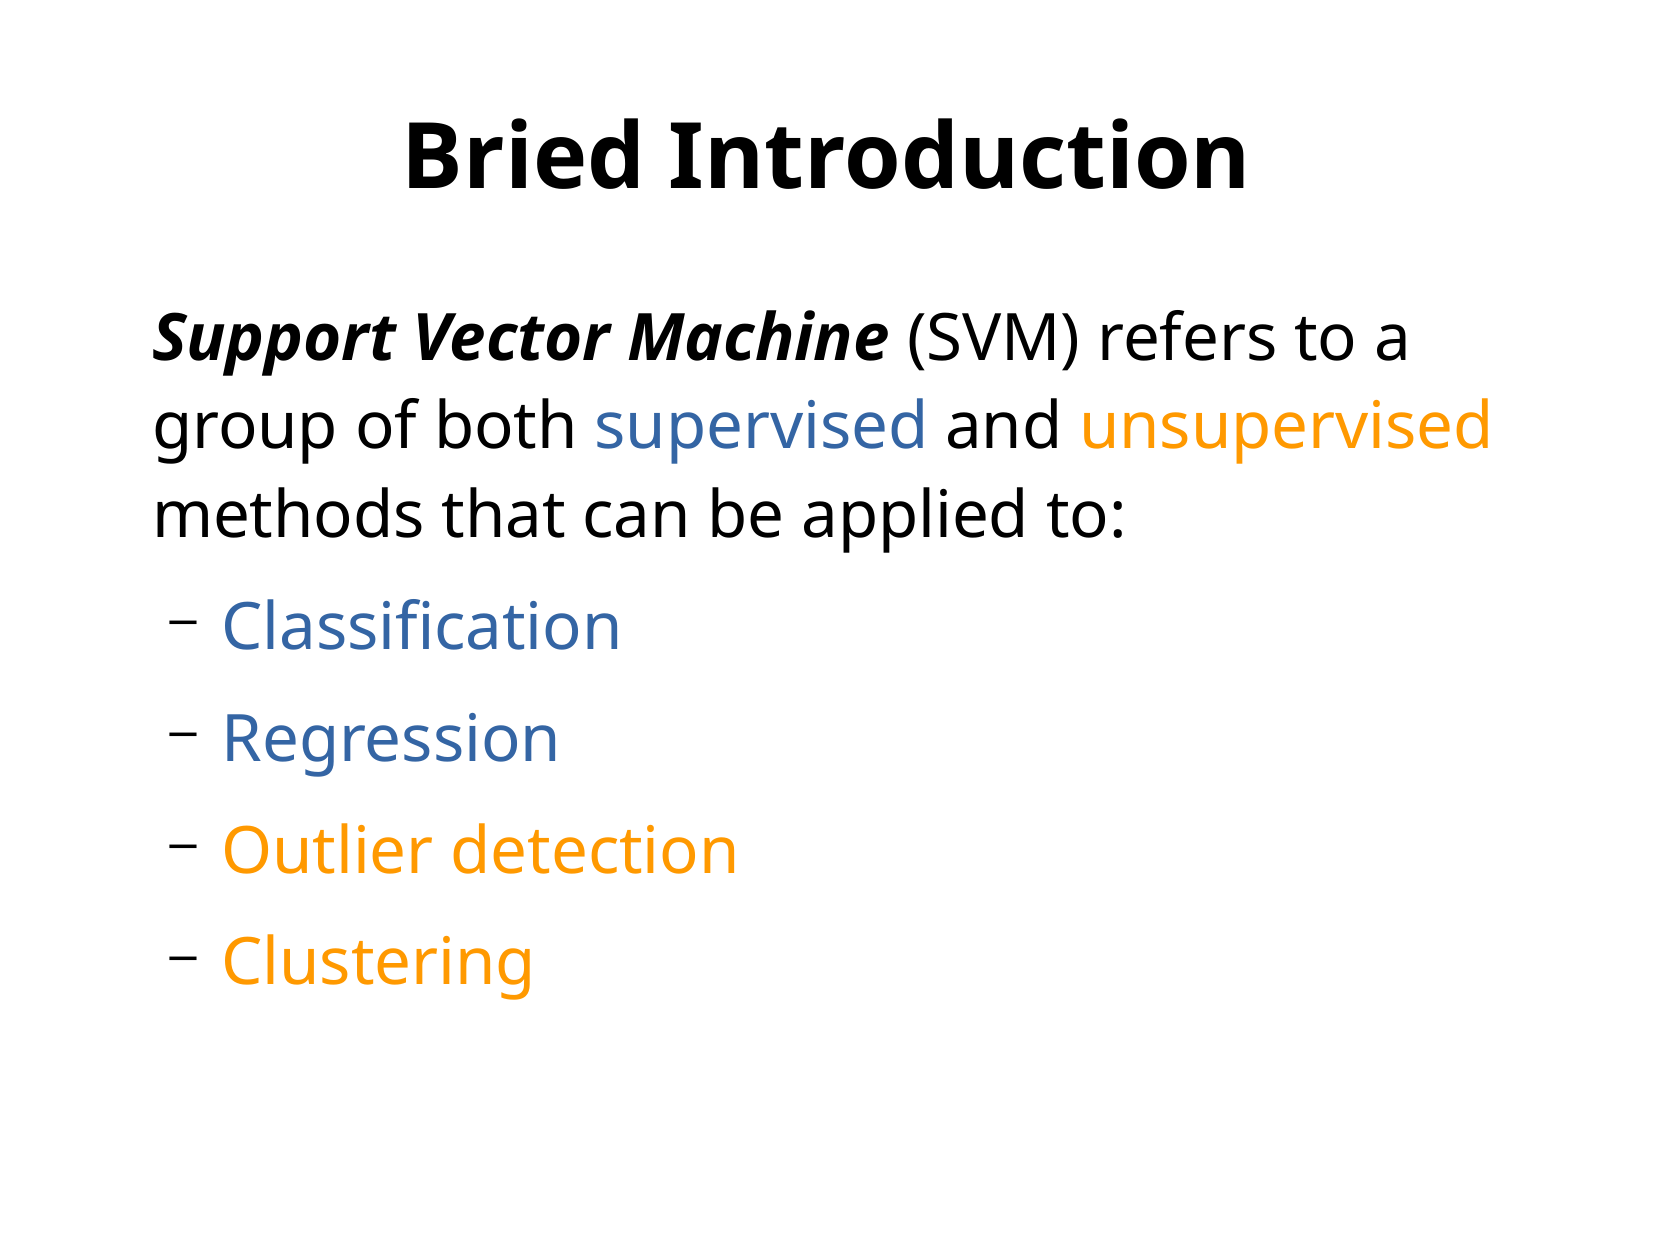

# Bried Introduction
Support Vector Machine (SVM) refers to a group of both supervised and unsupervised methods that can be applied to:
Classification
Regression
Outlier detection
Clustering